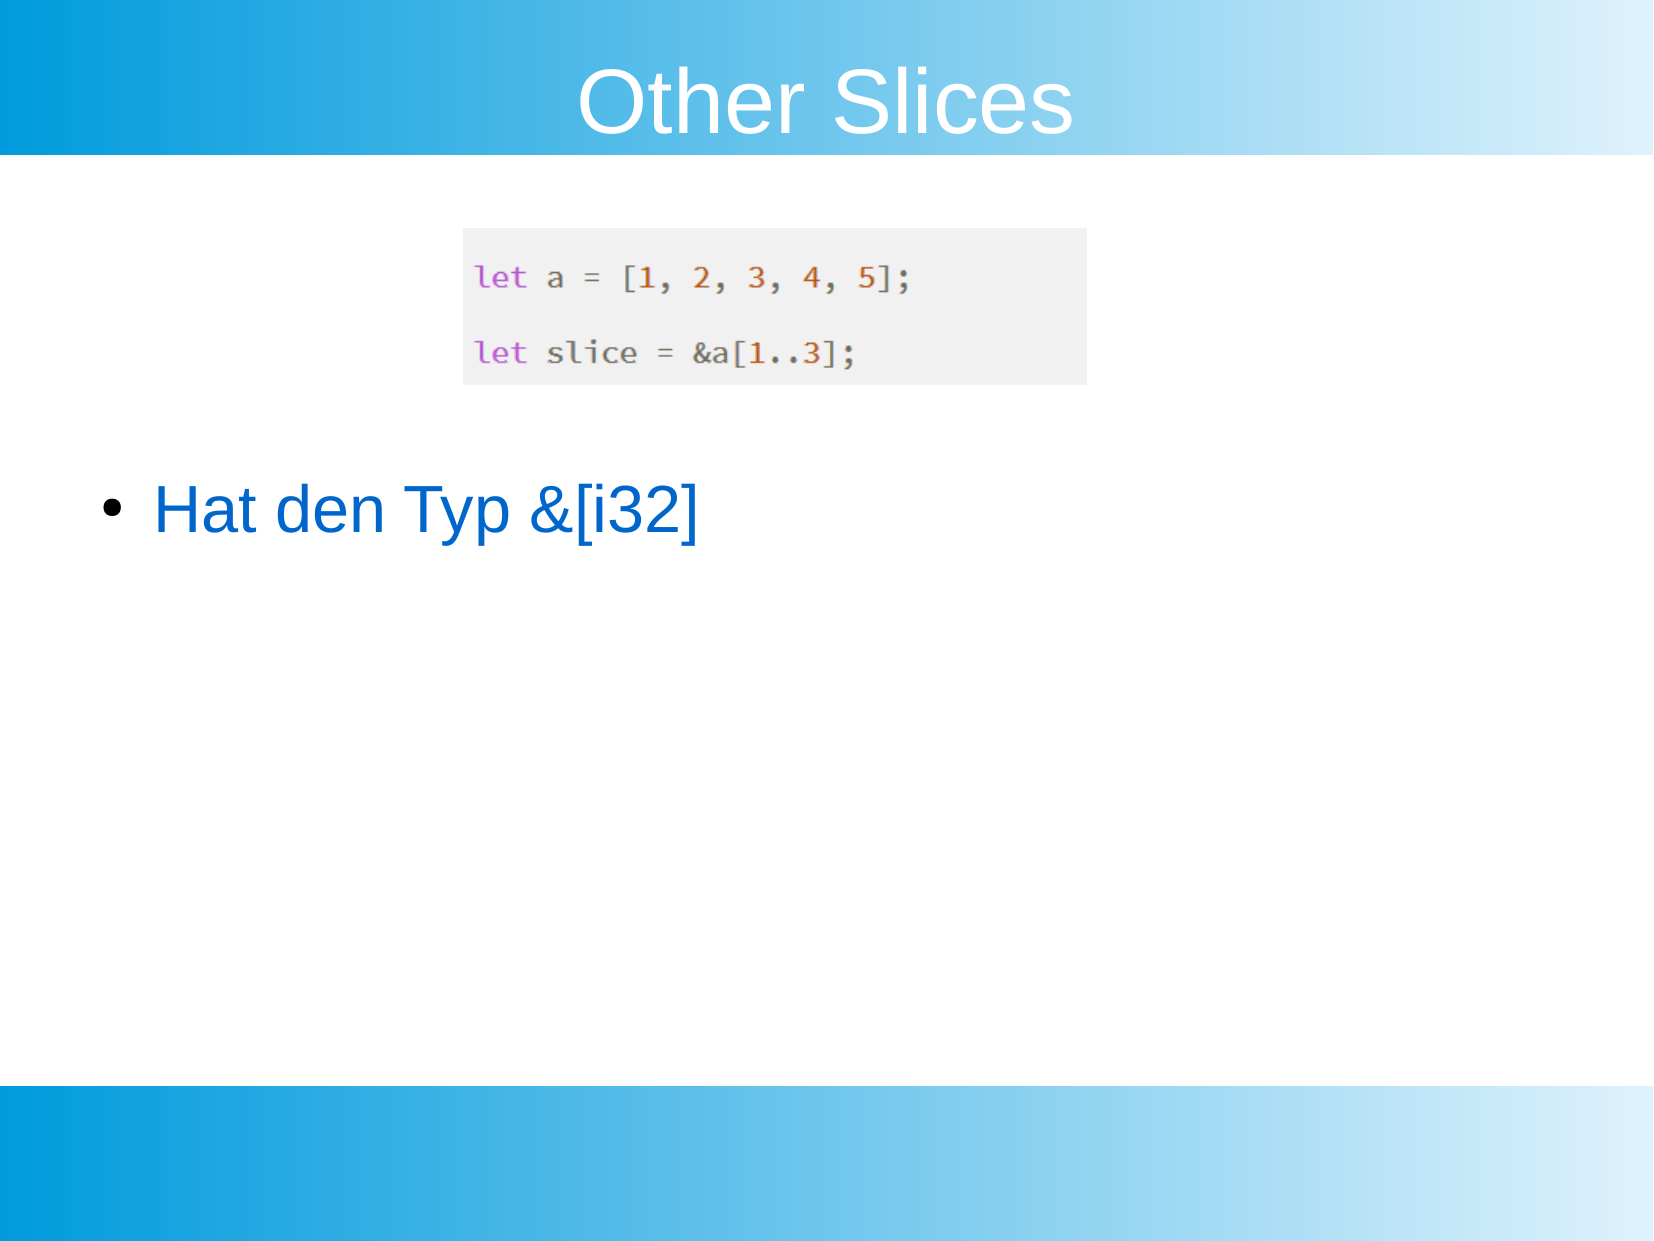

# Other Slices
Hat den Typ &[i32]